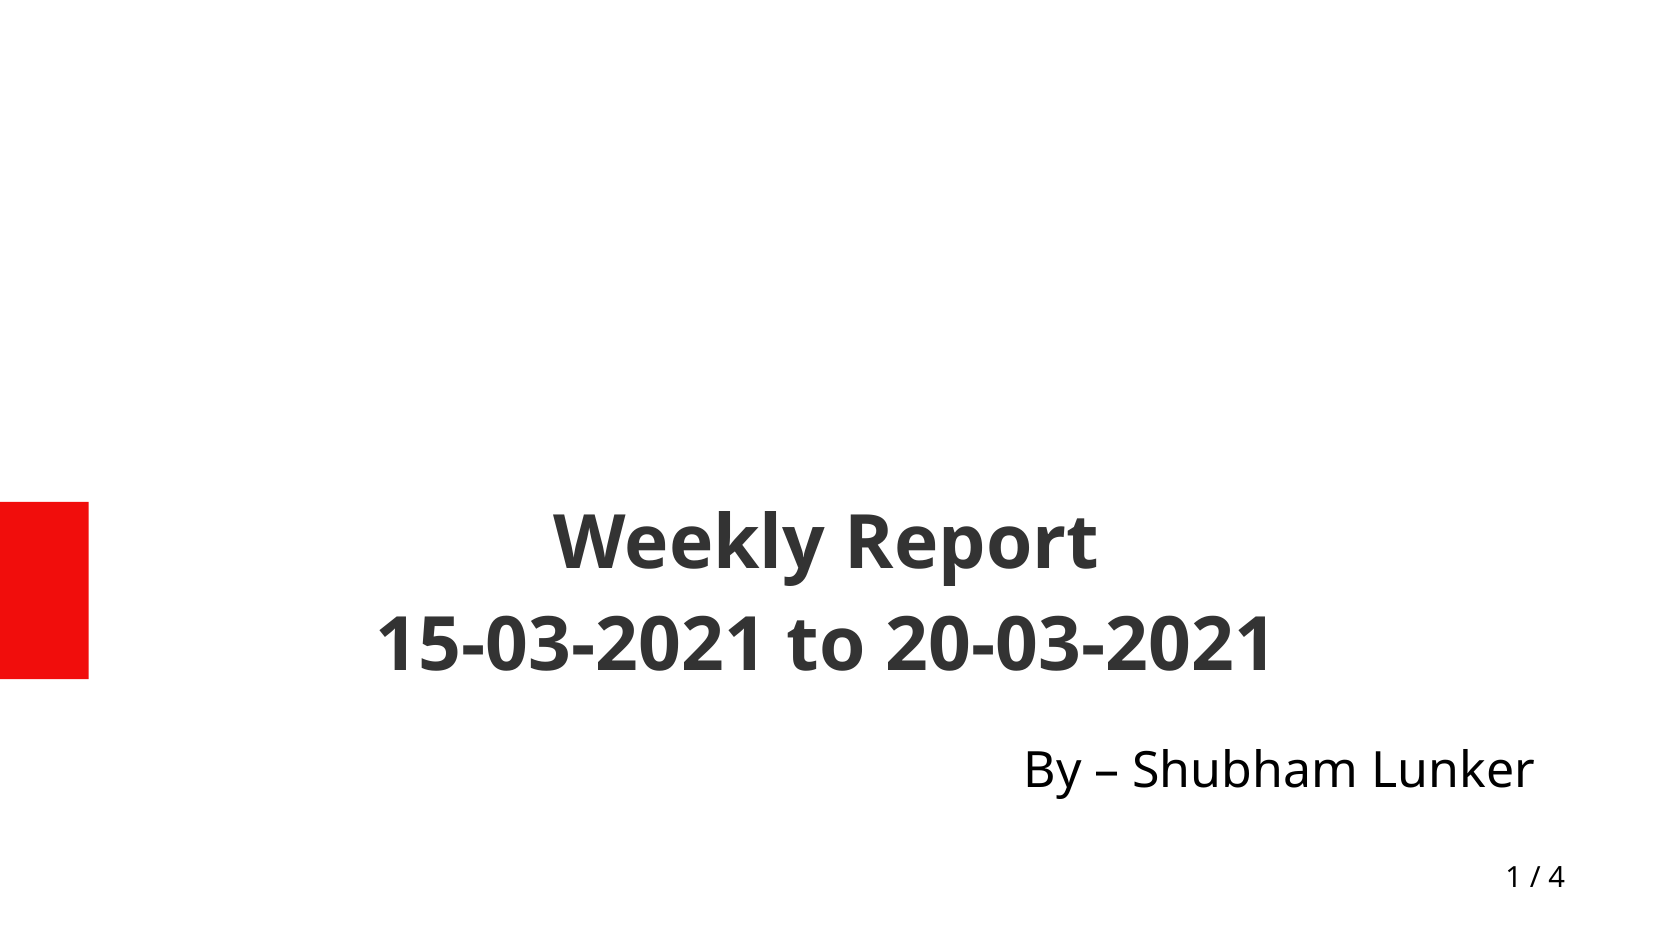

# Weekly Report 15-03-2021 to 20-03-2021
By – Shubham Lunker
1